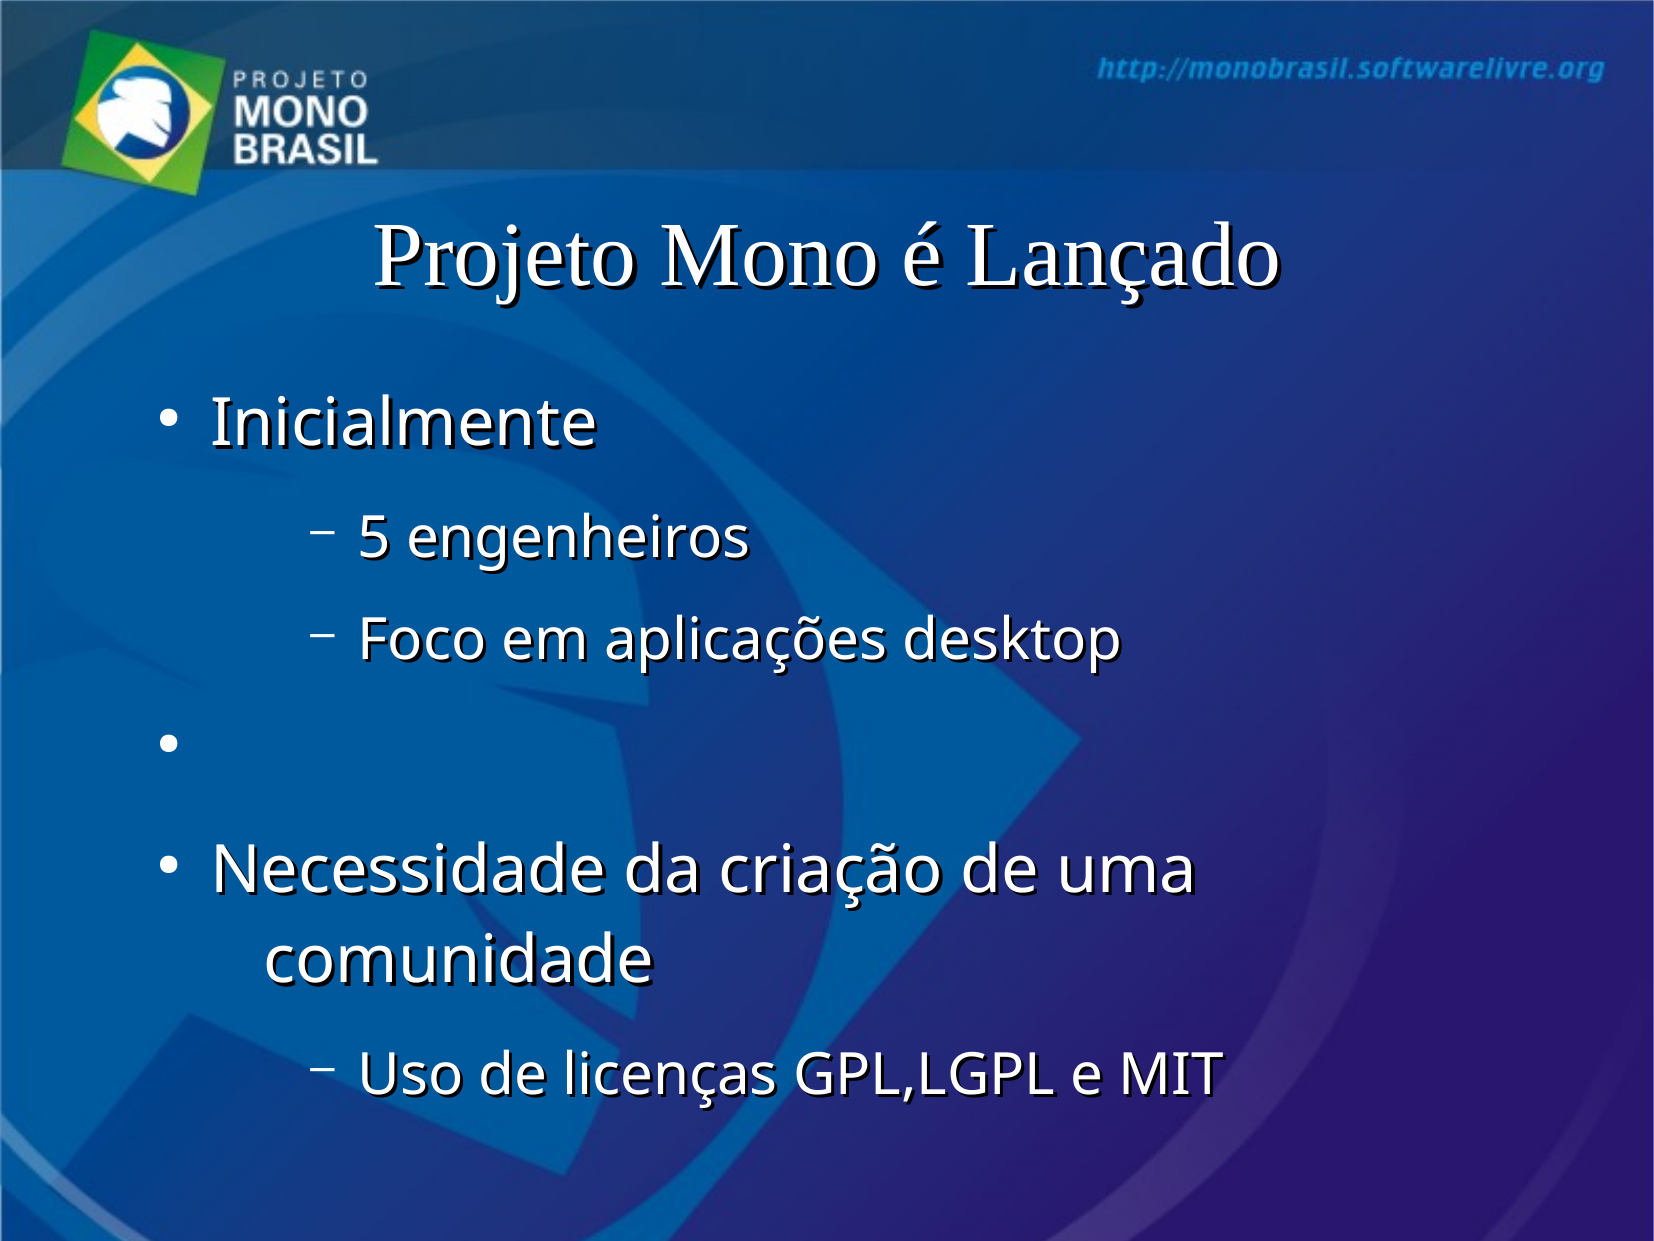

Projeto Mono é Lançado
# Inicialmente
5 engenheiros
Foco em aplicações desktop
Necessidade da criação de uma comunidade
Uso de licenças GPL,LGPL e MIT